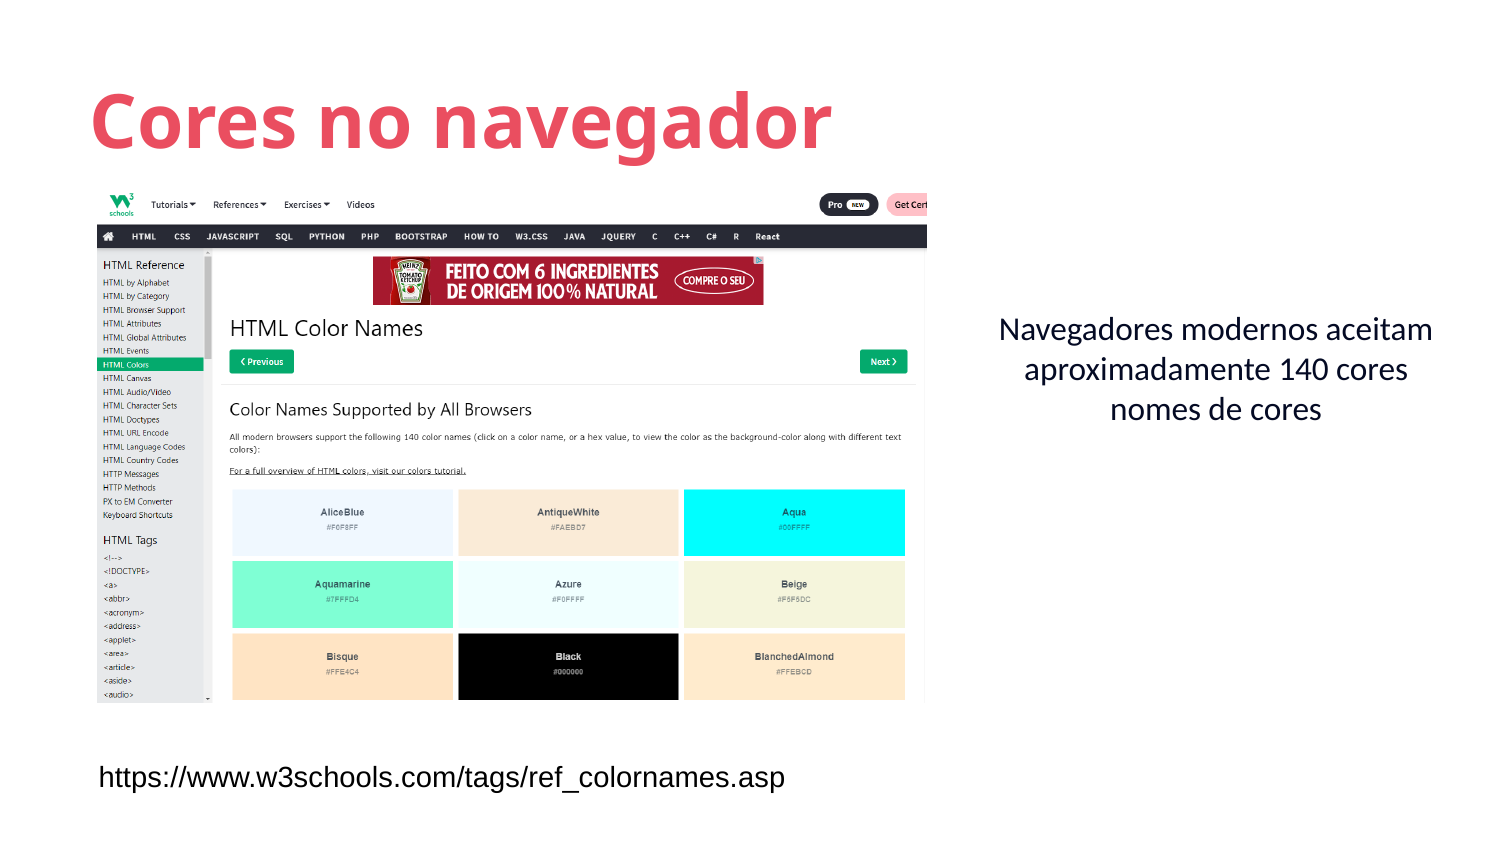

Cores no navegador
Navegadores modernos aceitam aproximadamente 140 cores nomes de cores
https://www.w3schools.com/tags/ref_colornames.asp